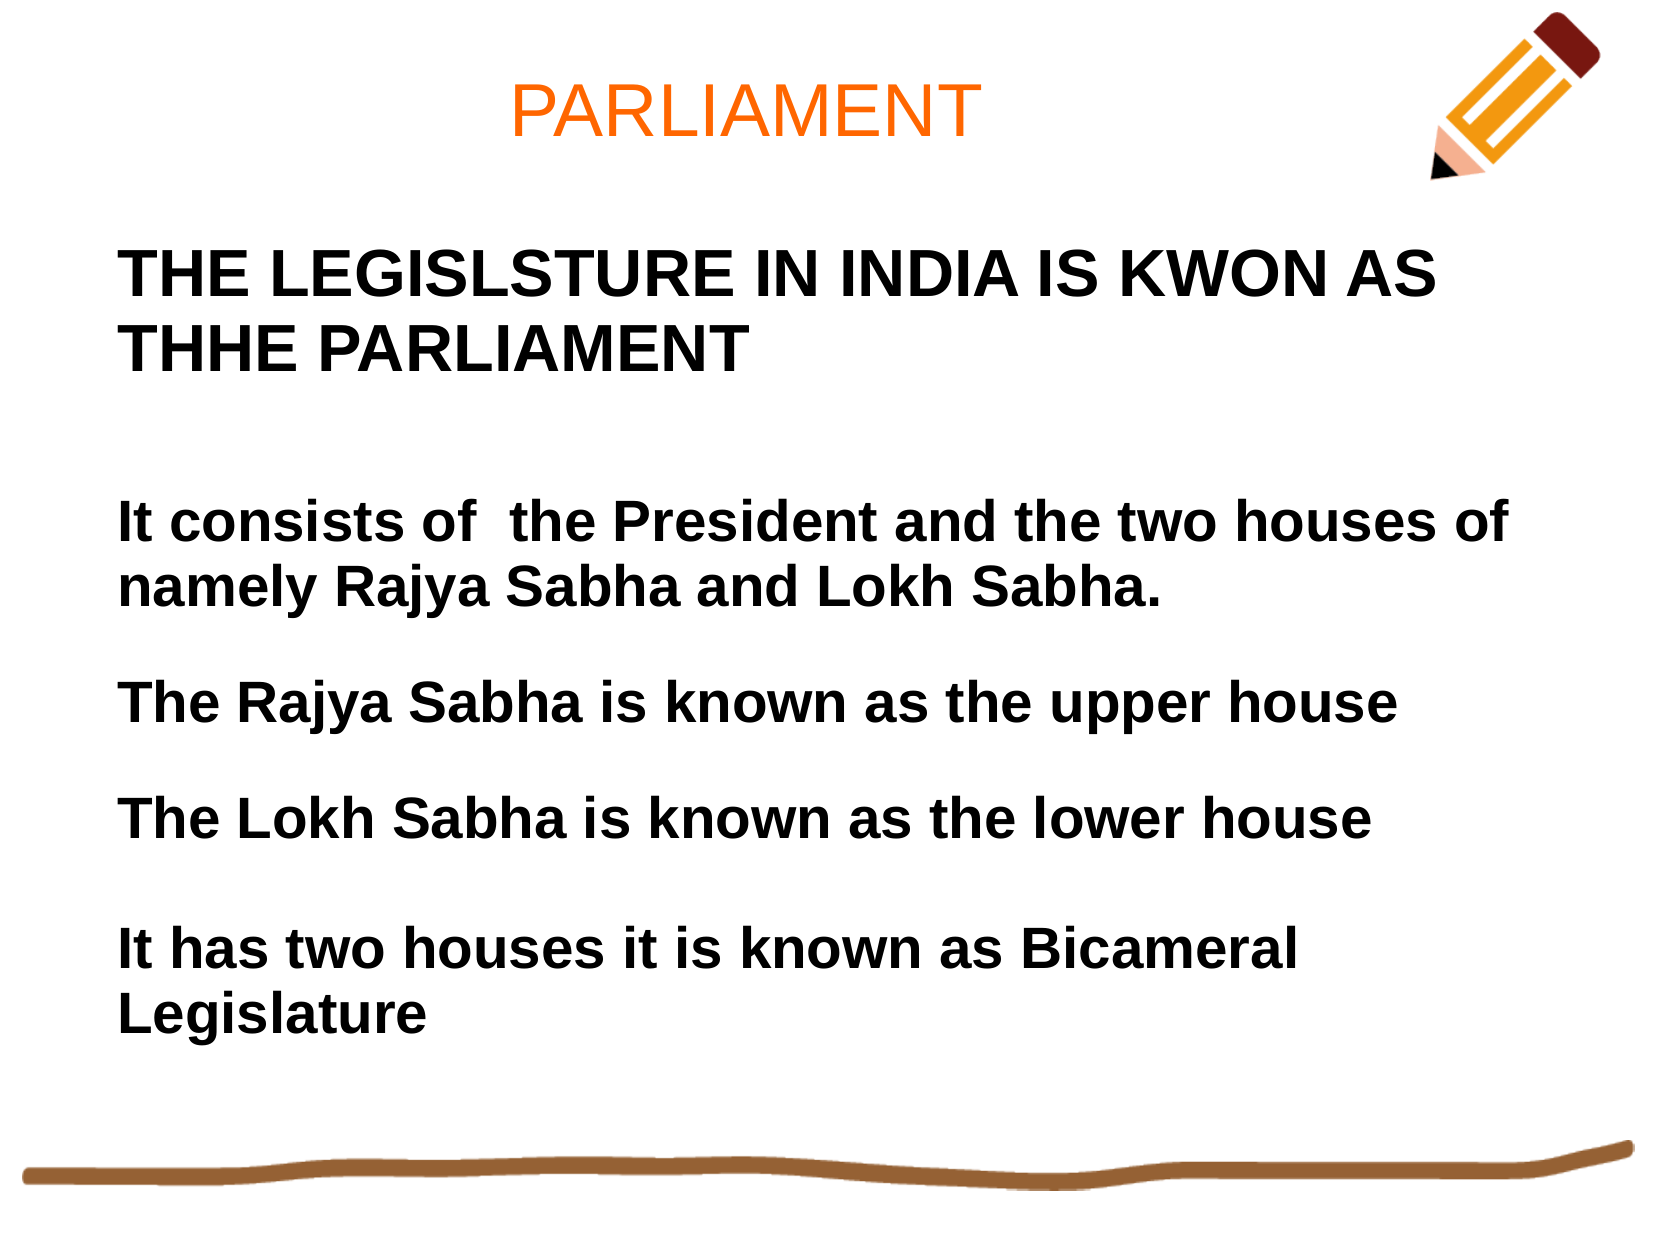

# PARLIAMENT
THE LEGISLSTURE IN INDIA IS KWON AS THHE PARLIAMENT
It consists of the President and the two houses of namely Rajya Sabha and Lokh Sabha.
The Rajya Sabha is known as the upper house
The Lokh Sabha is known as the lower house
It has two houses it is known as Bicameral Legislature